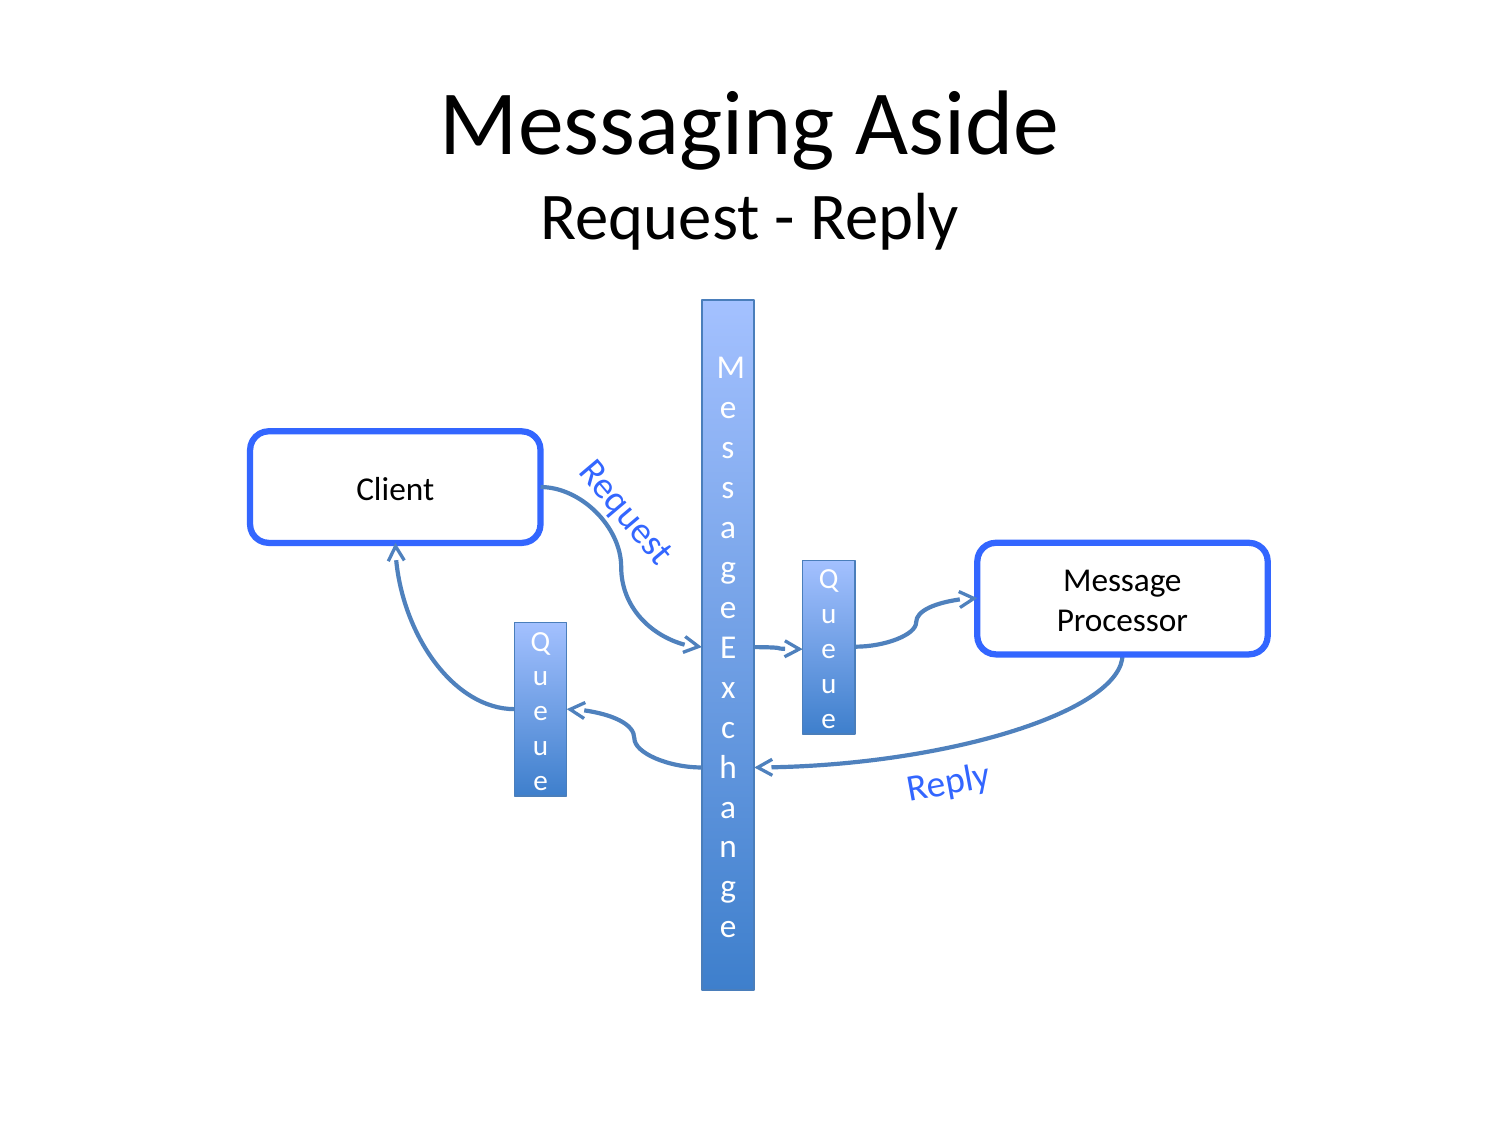

# Messaging Aside Request - Reply
Message Exchange
Client
Request
Message Processor
Queue
Queue
Reply